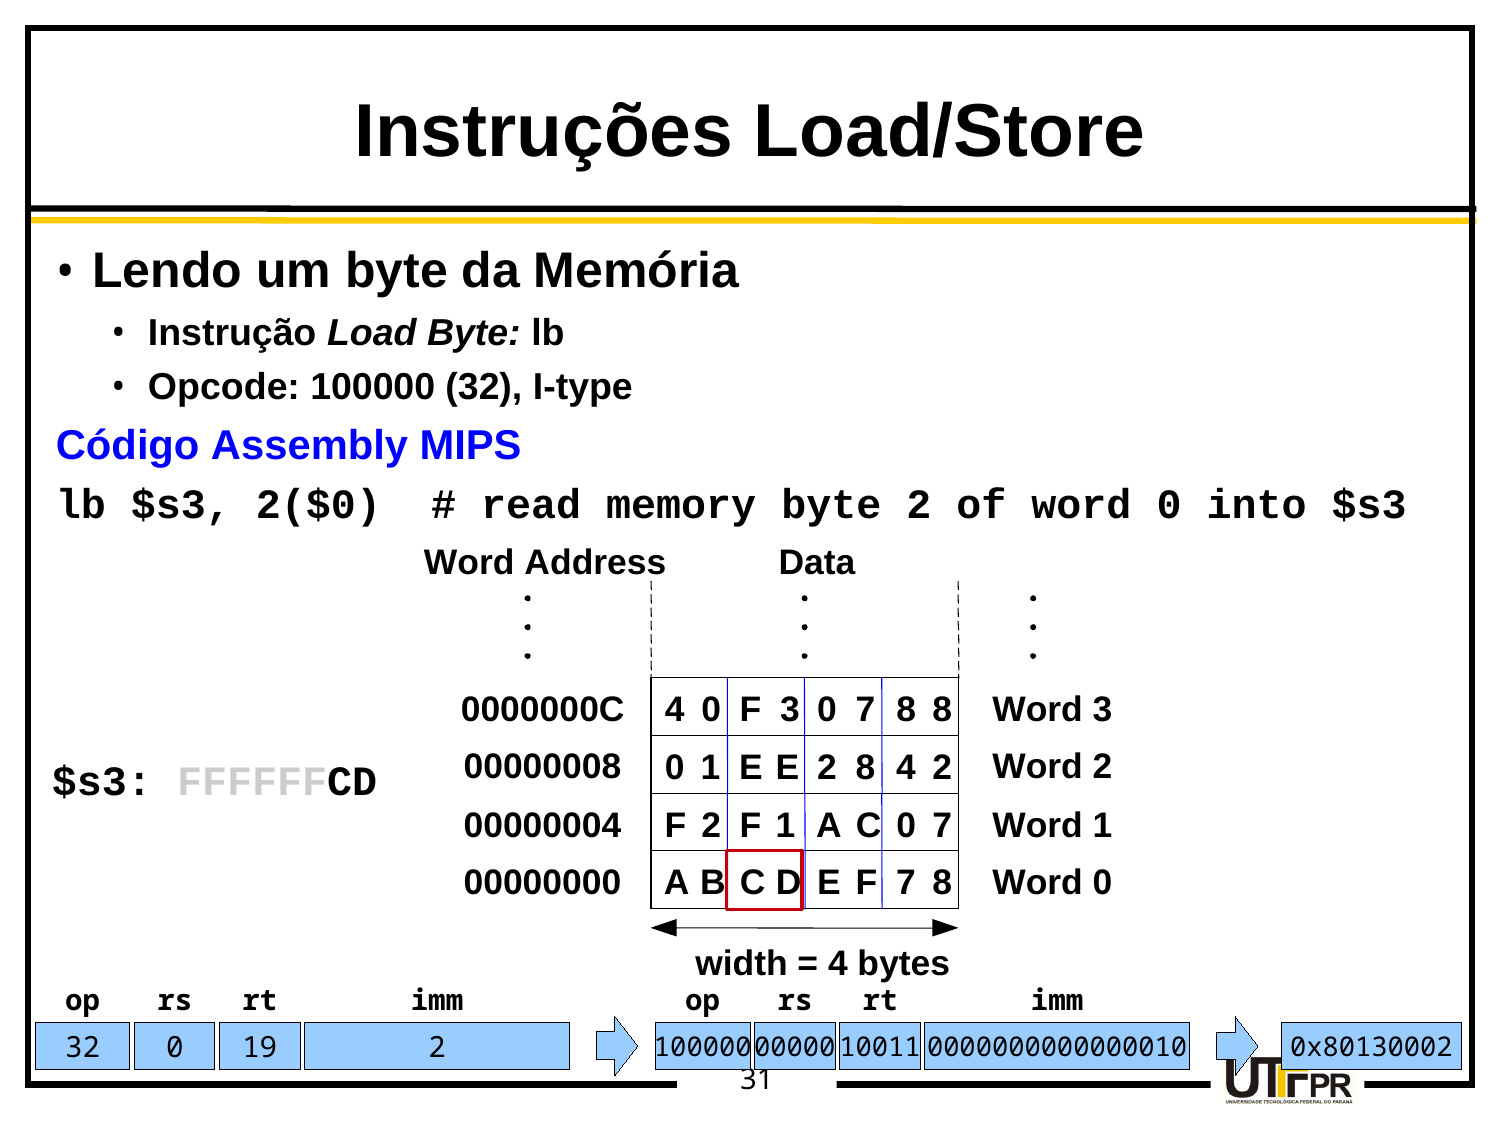

Instruções Load/Store
# Lendo um byte da Memória
Instrução Load Byte: lb
Opcode: 100000 (32), I-type
Código Assembly MIPS
lb $s3, 2($0) # read memory byte 2 of word 0 into $s3
Word Address
Data
0000000C
4
0
F
3
0
7
8
8
Word 3
00000008
Word 2
0
1
E
E
2
8
4
2
$s3: FFFFFFCD
00000004
F
2
F
1
A
C
0
7
Word 1
00000000
Word 0
A
B
C
D
E
F
7
8
width = 4 bytes
op
rs
rt
imm
op
rs
rt
imm
32
0
19
2
100000
00000
10011
0000000000000010
0x80130002